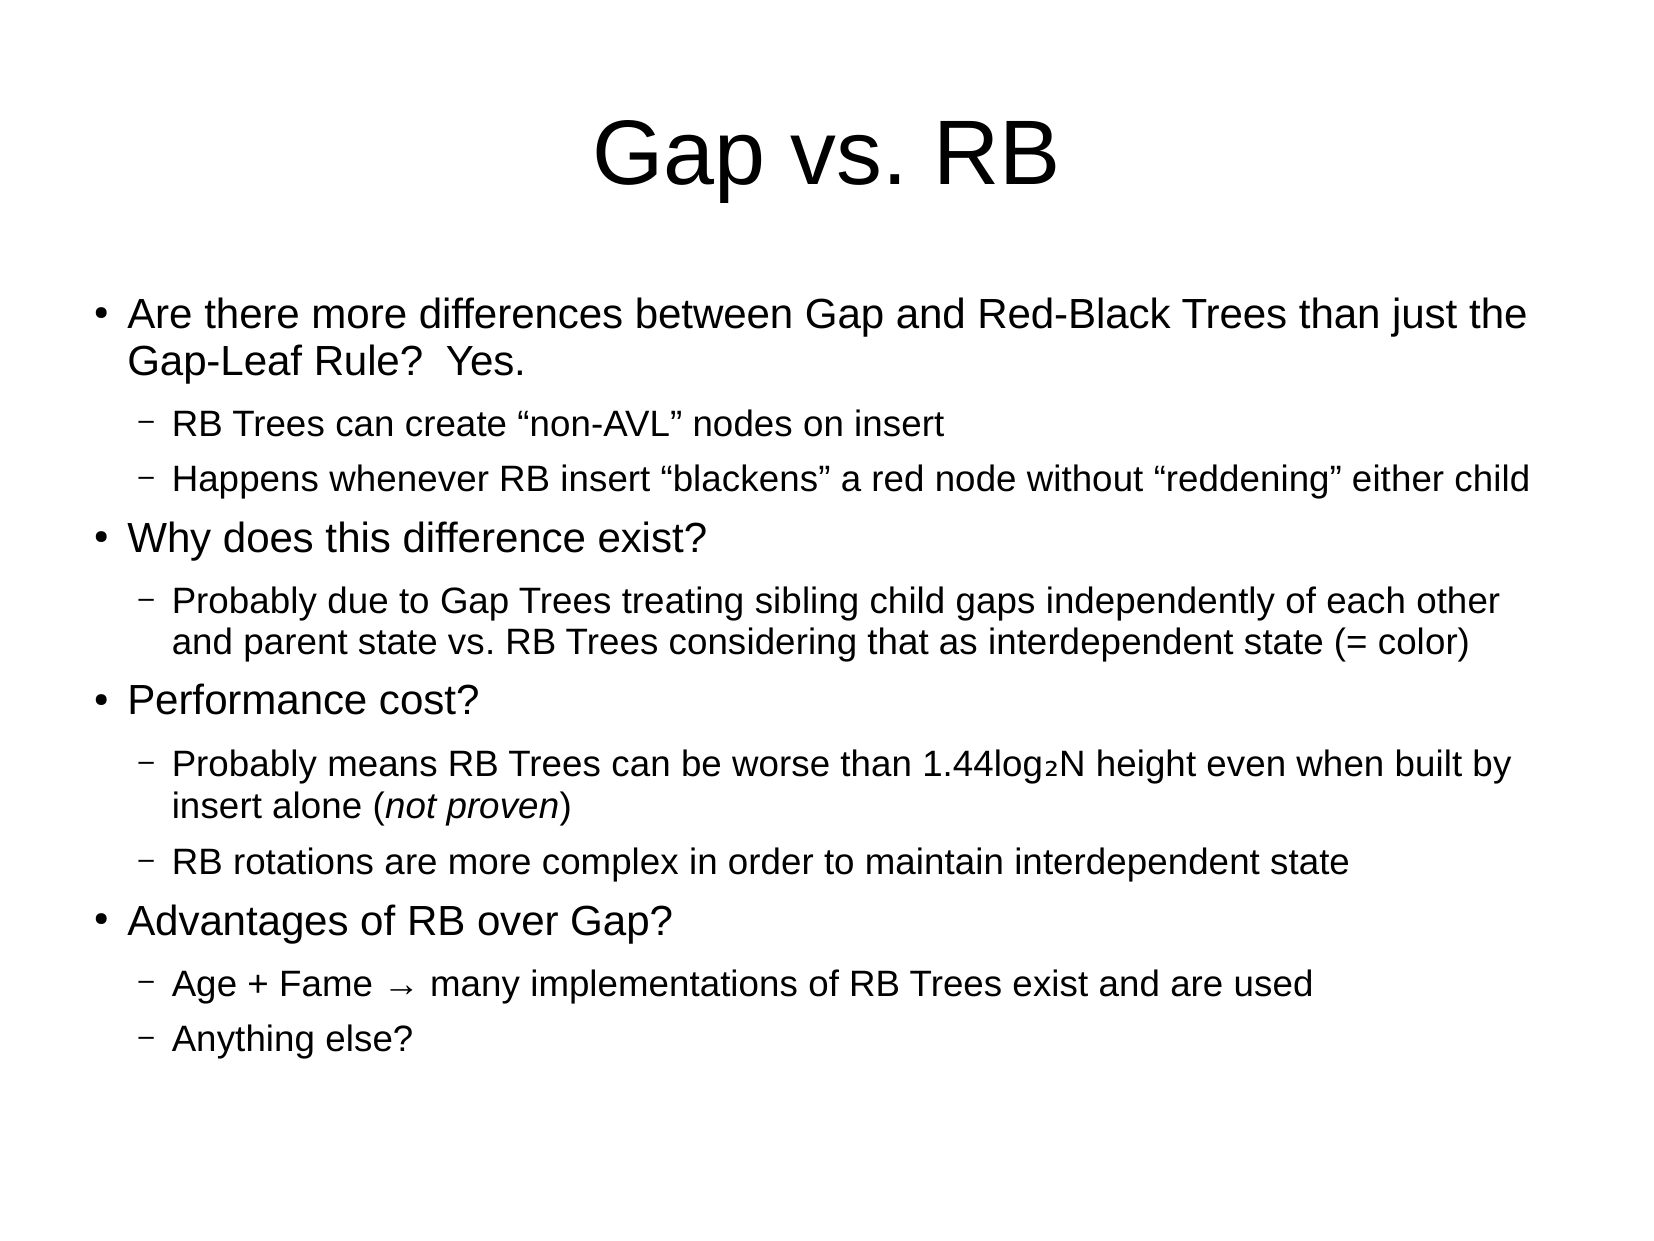

# Gap vs. RB
Are there more differences between Gap and Red-Black Trees than just the Gap-Leaf Rule? Yes.
RB Trees can create “non-AVL” nodes on insert
Happens whenever RB insert “blackens” a red node without “reddening” either child
Why does this difference exist?
Probably due to Gap Trees treating sibling child gaps independently of each other and parent state vs. RB Trees considering that as interdependent state (= color)
Performance cost?
Probably means RB Trees can be worse than 1.44log₂N height even when built by insert alone (not proven)
RB rotations are more complex in order to maintain interdependent state
Advantages of RB over Gap?
Age + Fame → many implementations of RB Trees exist and are used
Anything else?